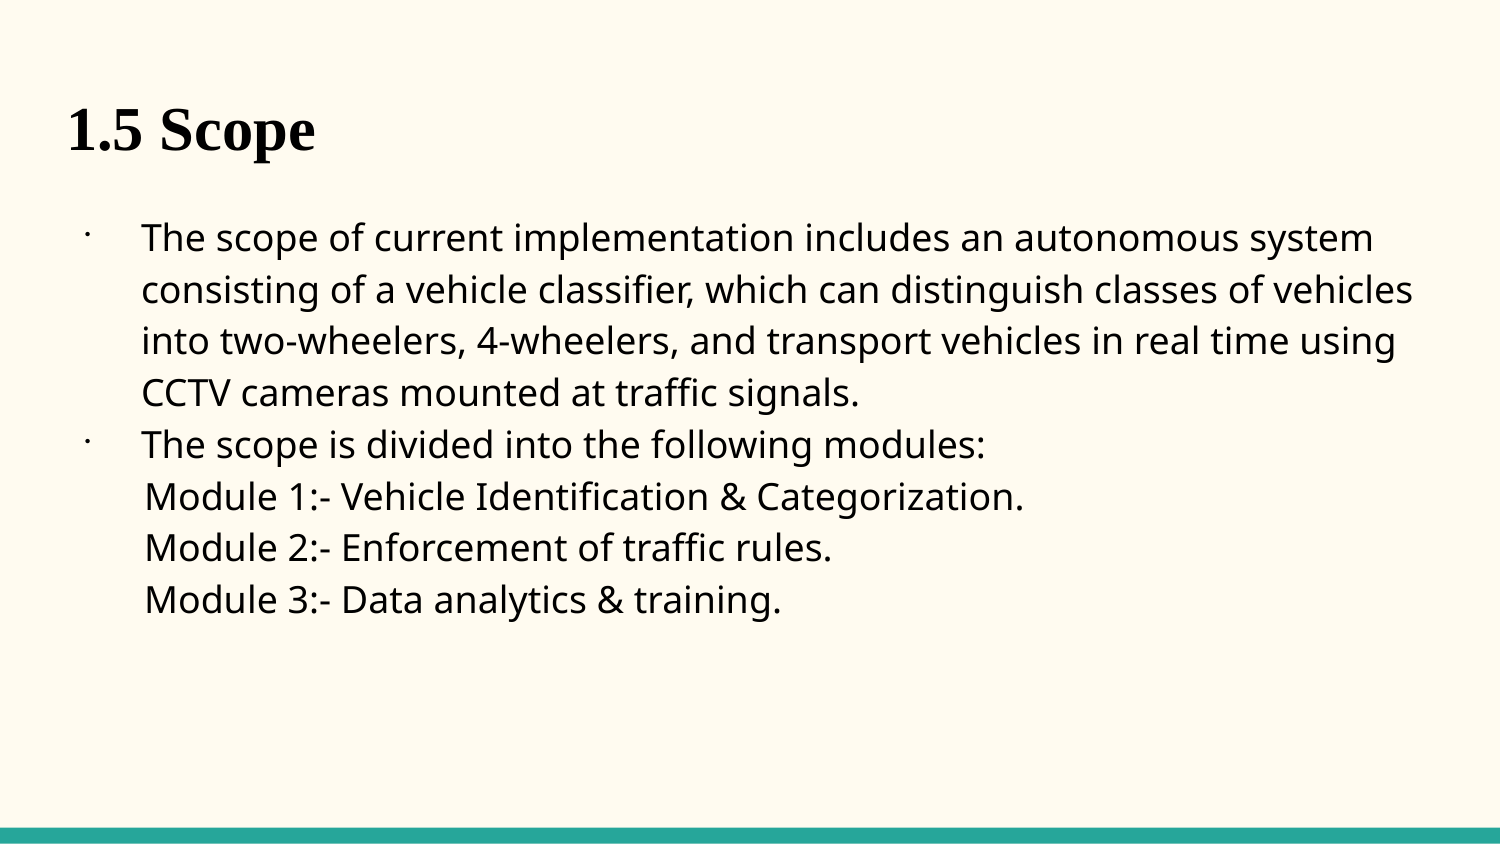

# 1.5 Scope
The scope of current implementation includes an autonomous system consisting of a vehicle classifier, which can distinguish classes of vehicles into two-wheelers, 4-wheelers, and transport vehicles in real time using CCTV cameras mounted at traffic signals.
The scope is divided into the following modules:
 Module 1:- Vehicle Identification & Categorization.
 Module 2:- Enforcement of traffic rules.
 Module 3:- Data analytics & training.